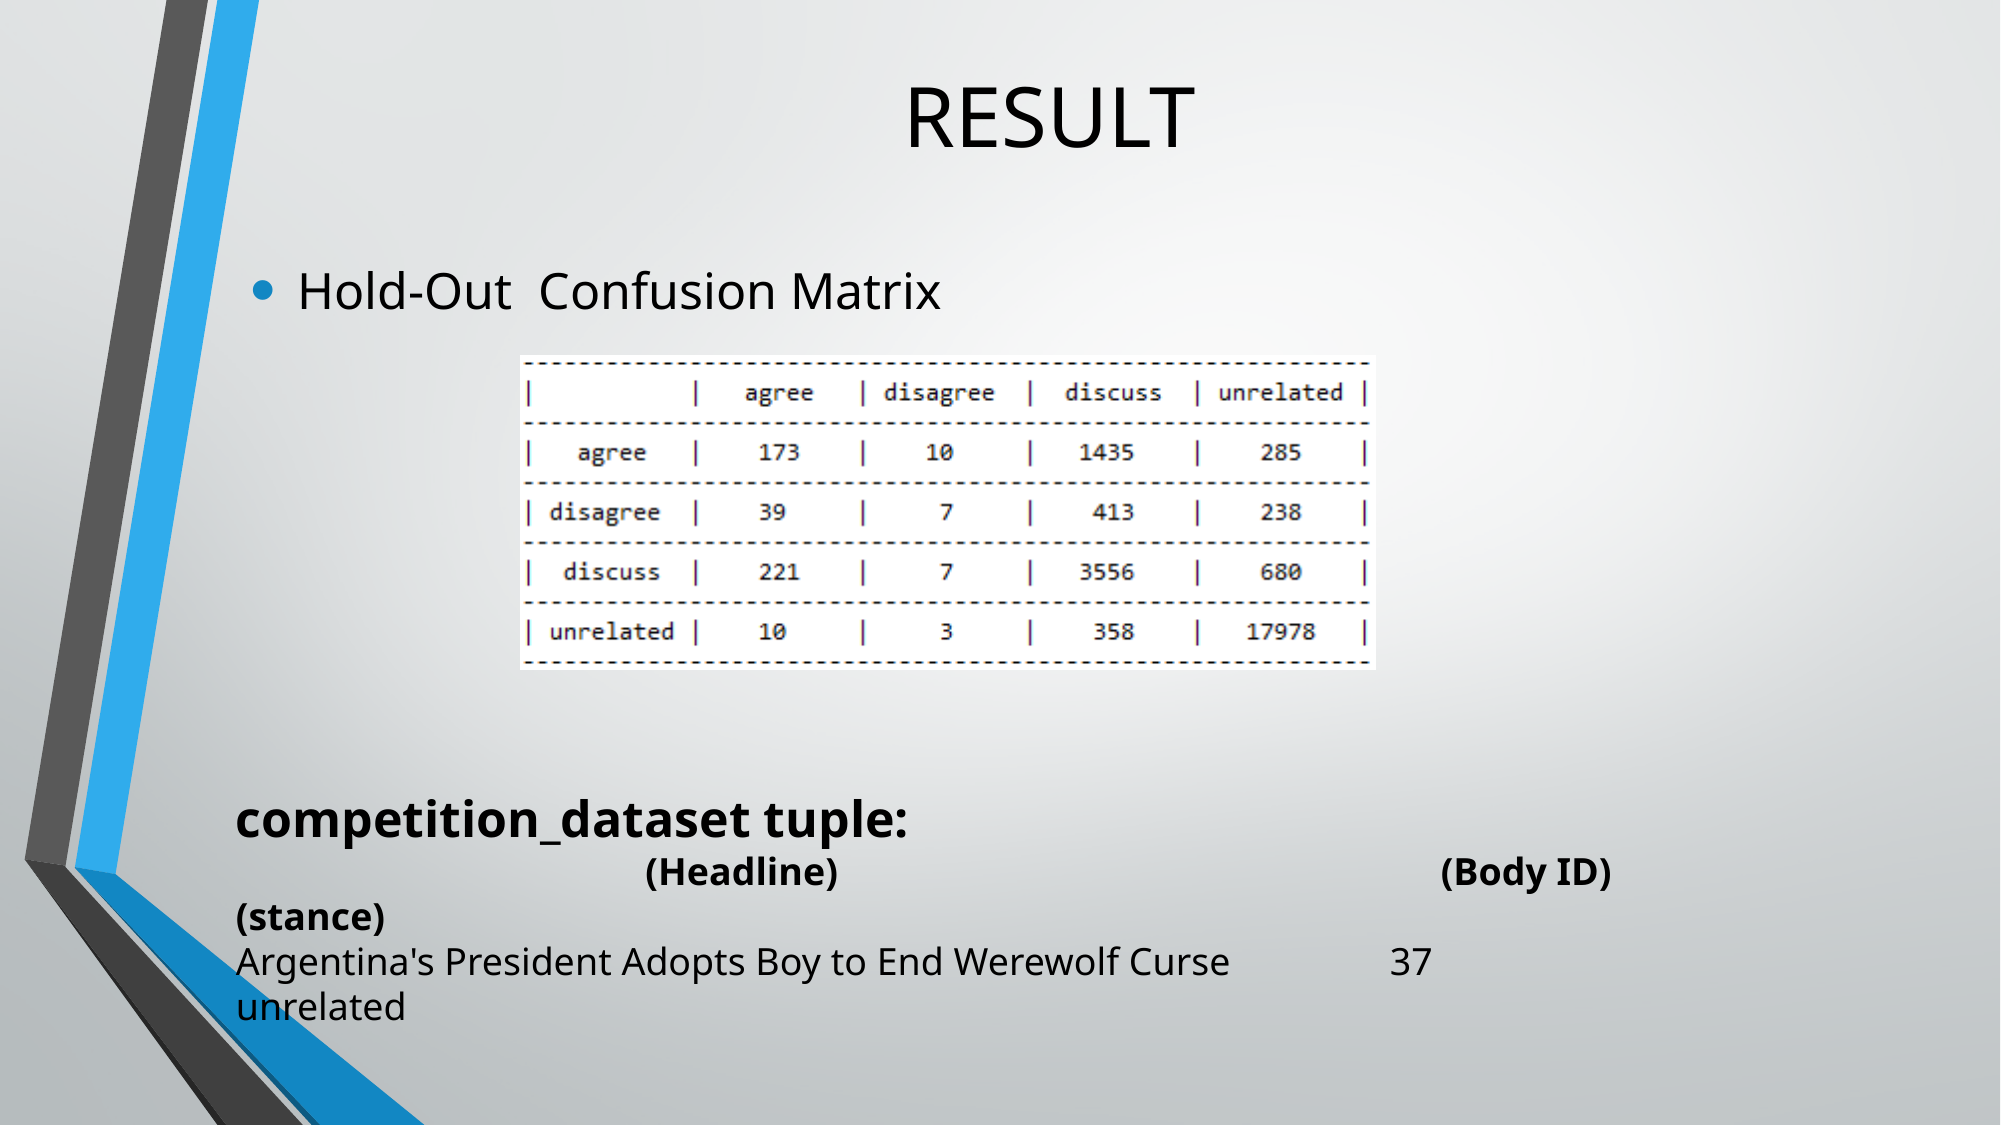

# RESULT
Hold-Out Confusion Matrix
competition_dataset tuple:
 (Headline) (Body ID) (stance)
Argentina's President Adopts Boy to End Werewolf Curse 		 37 			unrelated